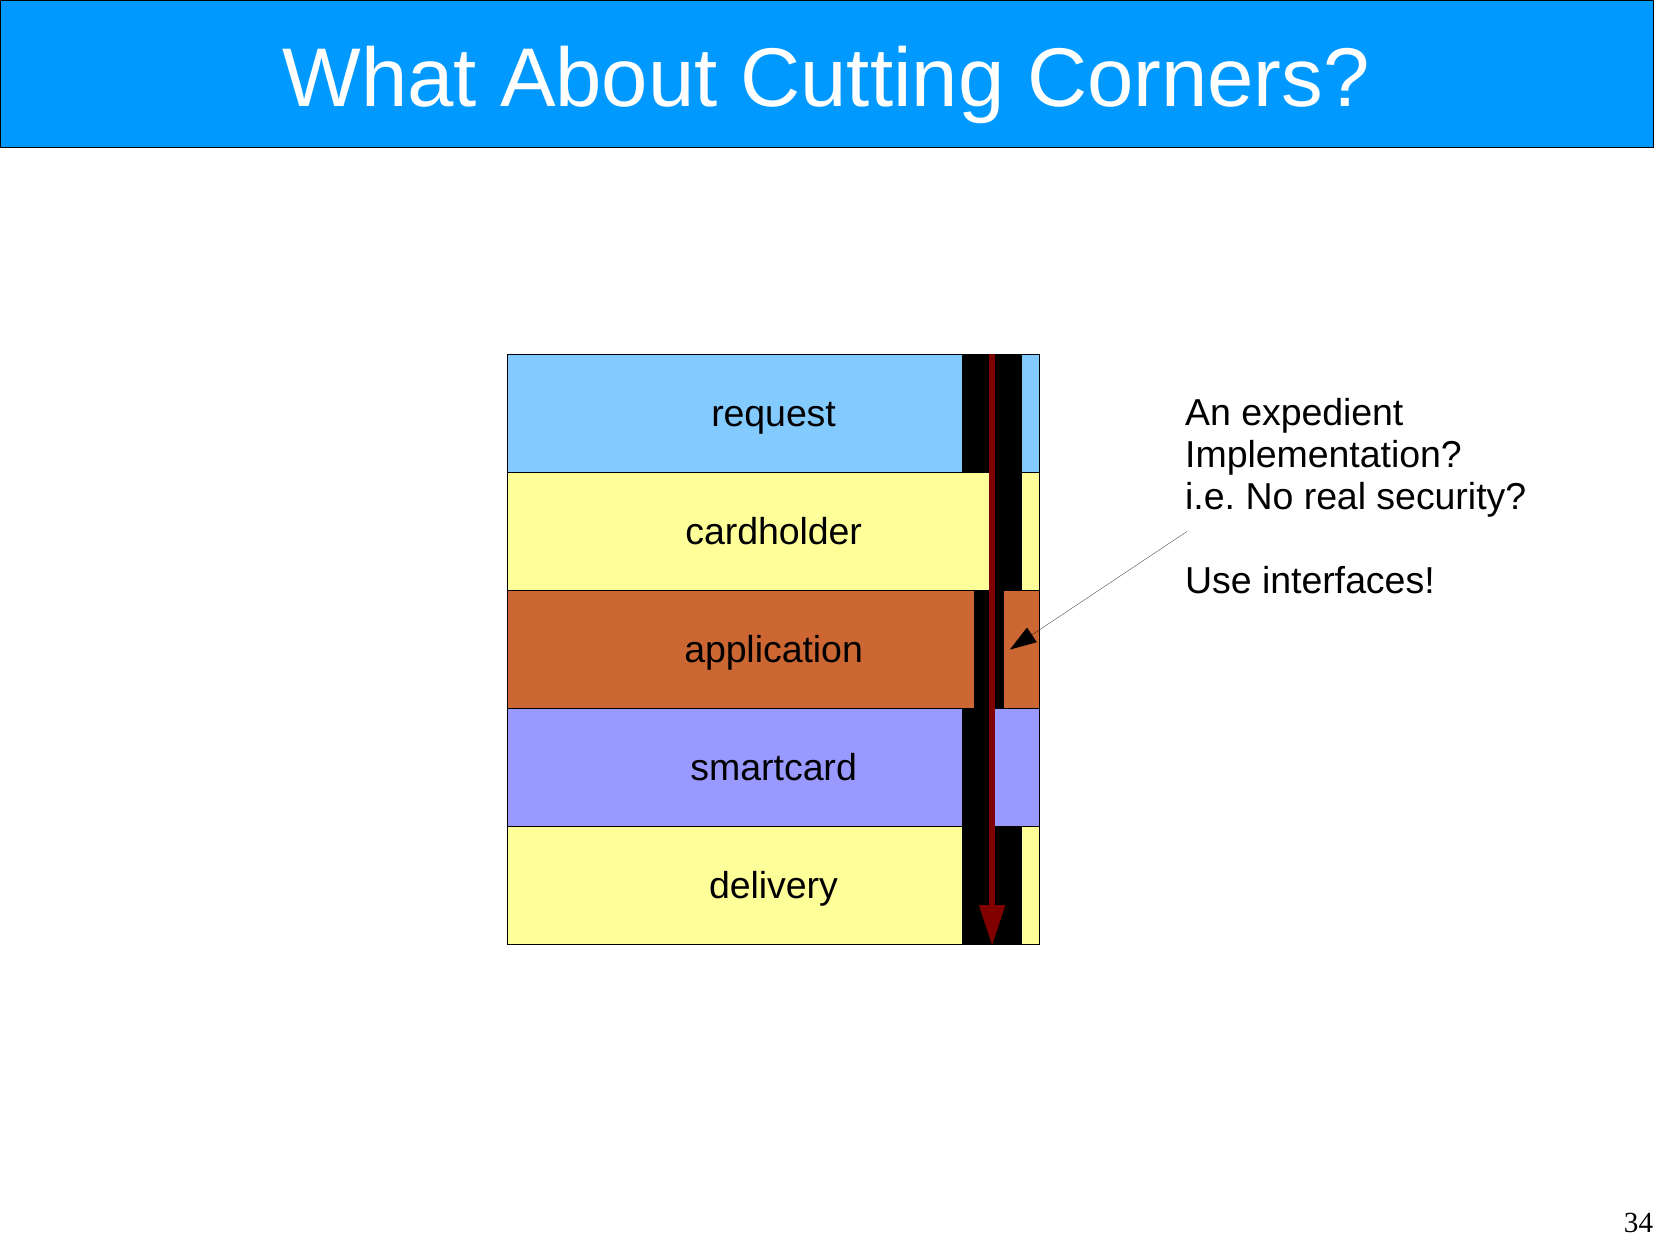

# What About Cutting Corners?
request
An expedient
Implementation?
i.e. No real security?
Use interfaces!
cardholder
application
smartcard
delivery
34